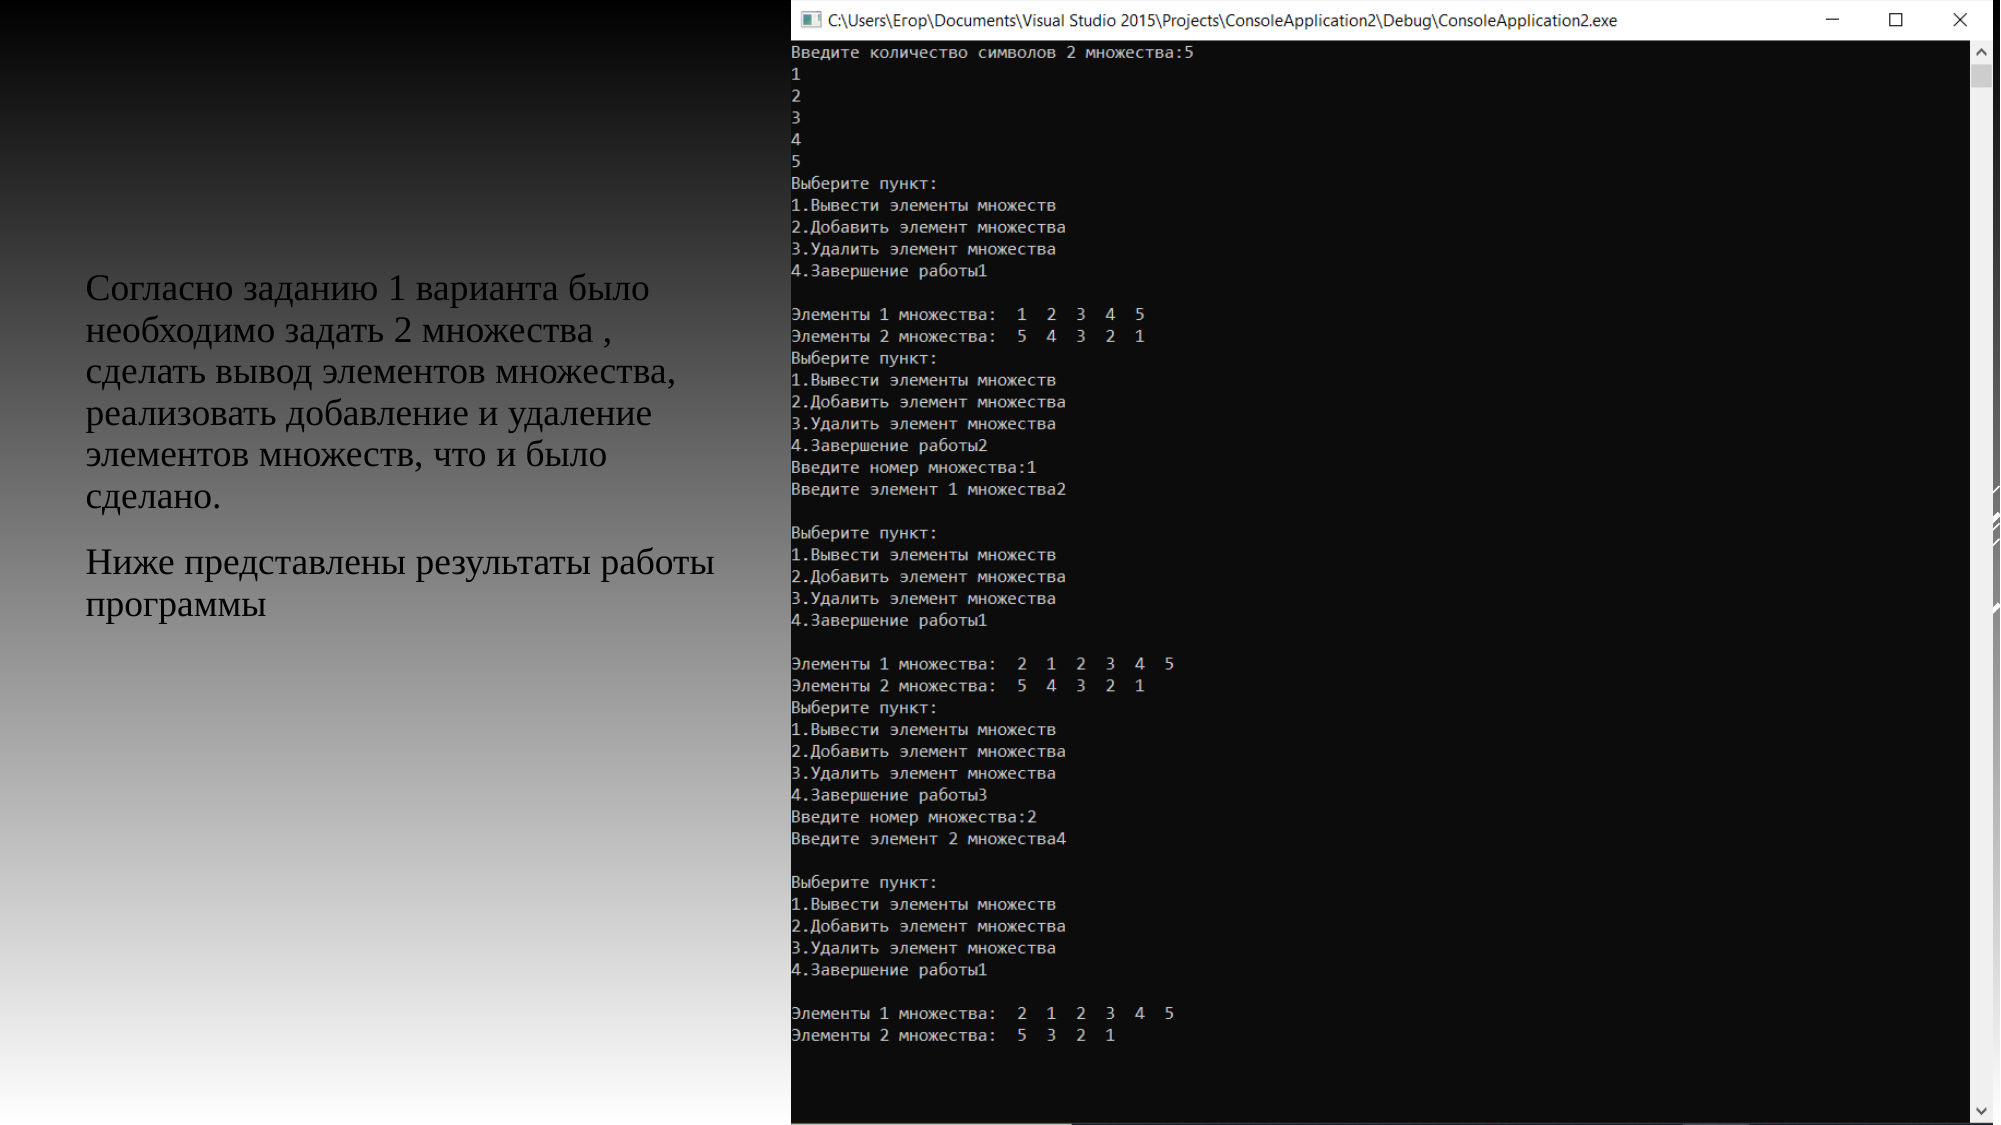

Согласно заданию 1 варианта было необходимо задать 2 множества , сделать вывод элементов множества, реализовать добавление и удаление элементов множеств, что и было сделано.
Ниже представлены результаты работы программы